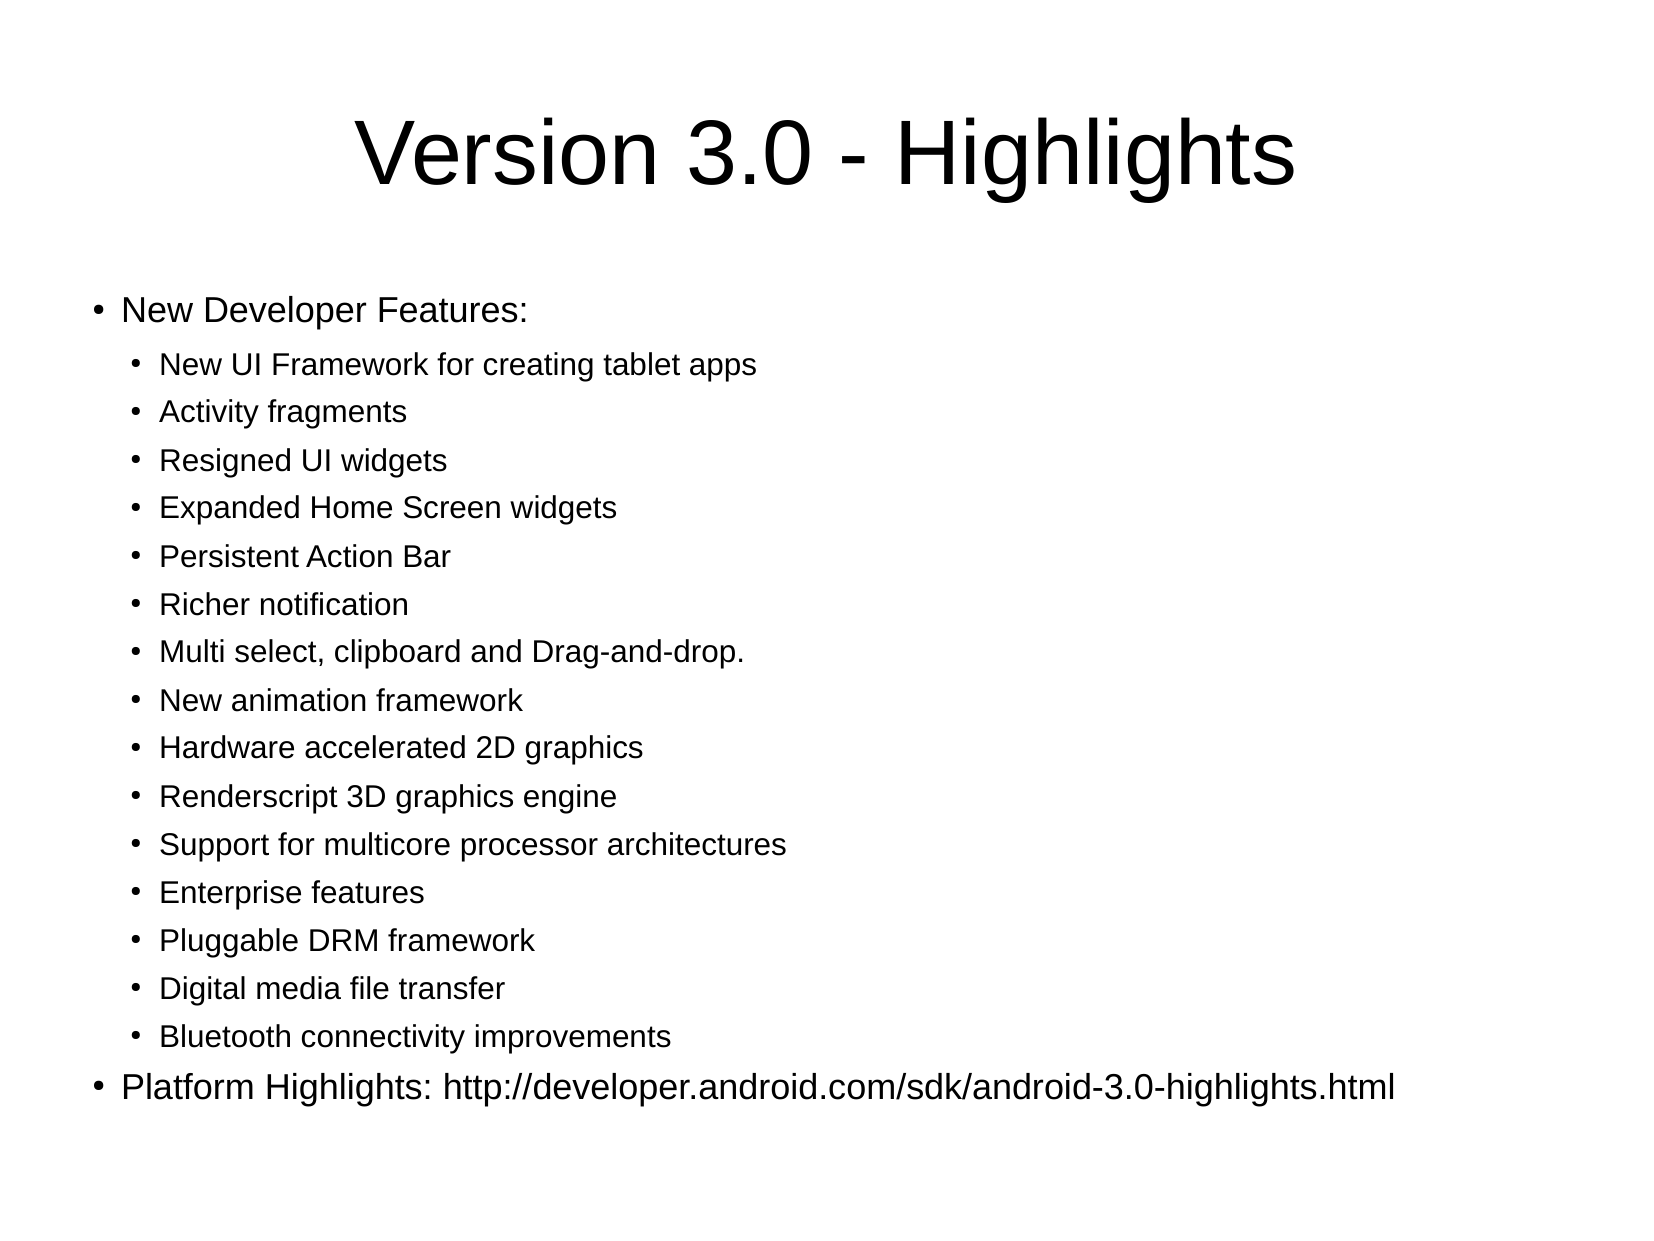

# Version 3.0 - Highlights
New Developer Features:
New UI Framework for creating tablet apps
Activity fragments
Resigned UI widgets
Expanded Home Screen widgets
Persistent Action Bar
Richer notification
Multi select, clipboard and Drag-and-drop.
New animation framework
Hardware accelerated 2D graphics
Renderscript 3D graphics engine
Support for multicore processor architectures
Enterprise features
Pluggable DRM framework
Digital media file transfer
Bluetooth connectivity improvements
Platform Highlights: http://developer.android.com/sdk/android-3.0-highlights.html